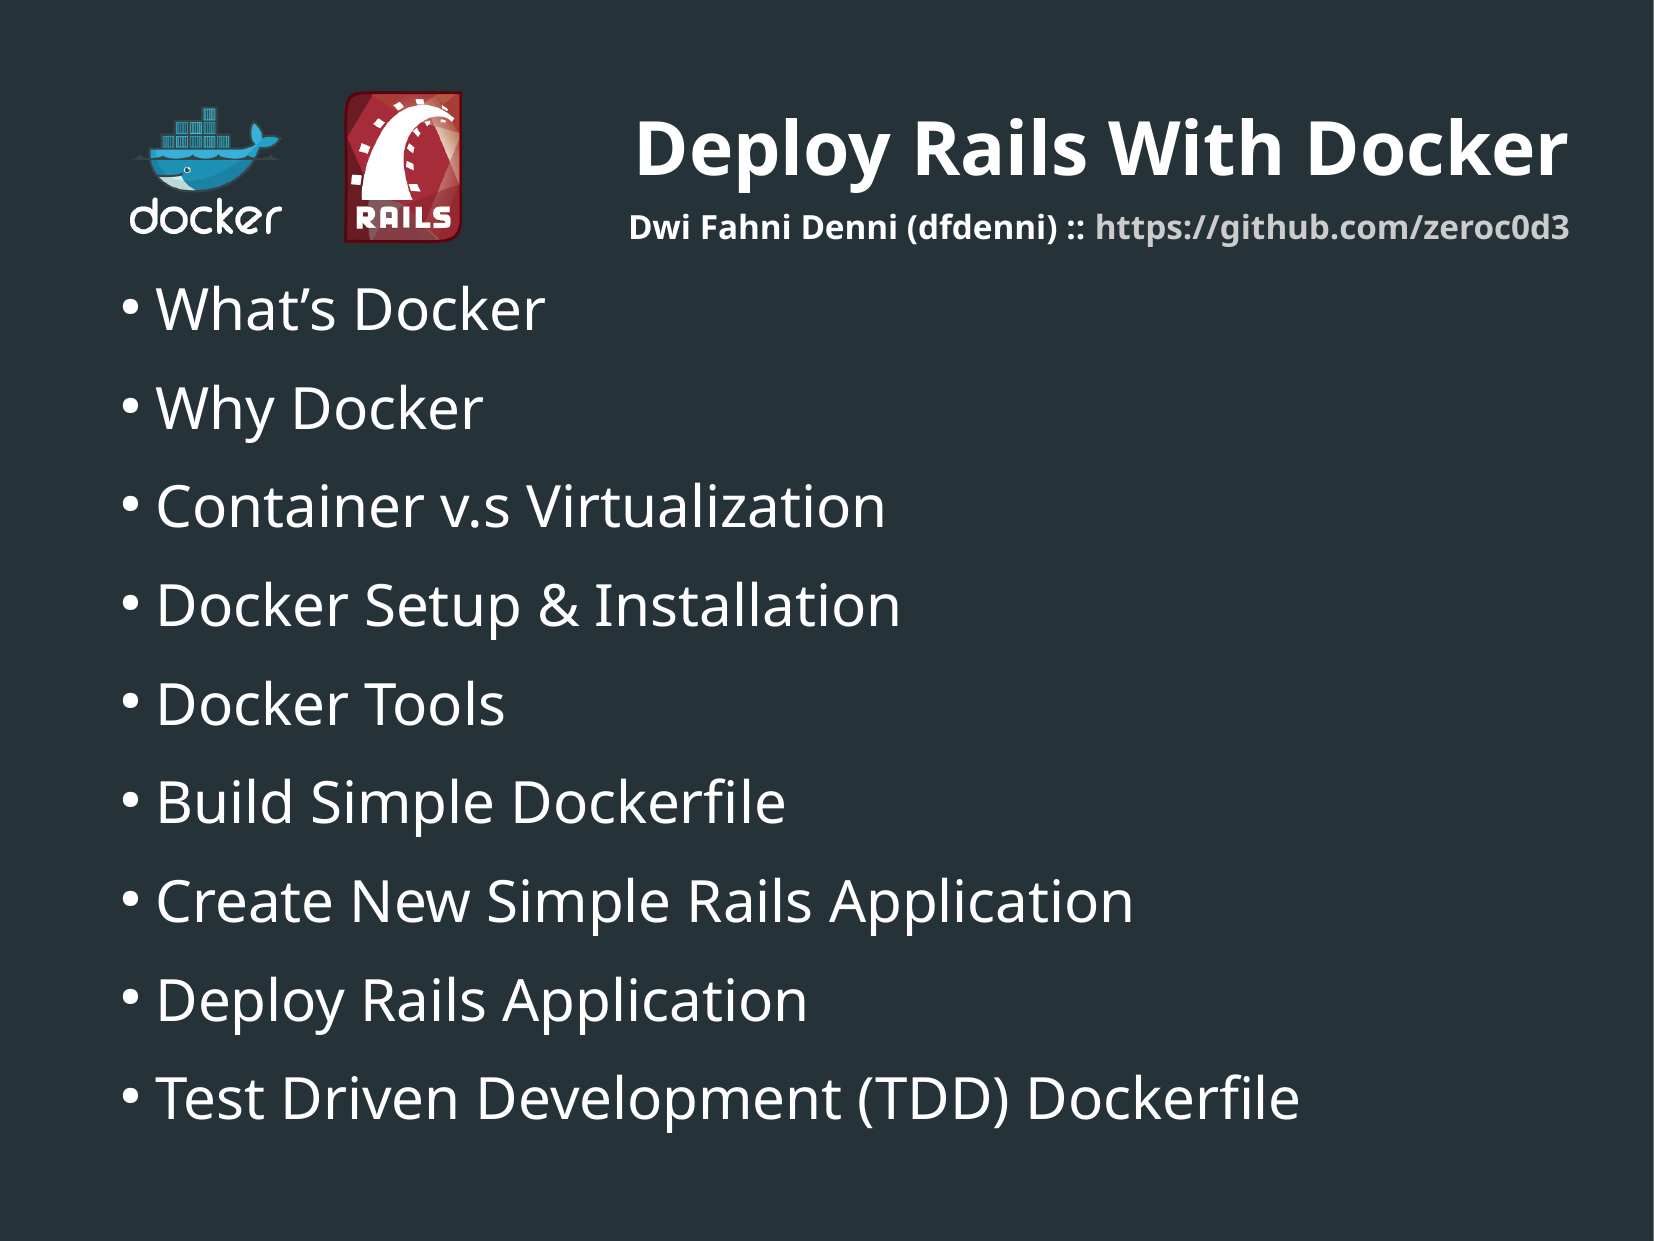

# Deploy Rails With Docker Dwi Fahni Denni (dfdenni) :: https://github.com/zeroc0d3
What’s Docker
Why Docker
Container v.s Virtualization
Docker Setup & Installation
Docker Tools
Build Simple Dockerfile
Create New Simple Rails Application
Deploy Rails Application
Test Driven Development (TDD) Dockerfile